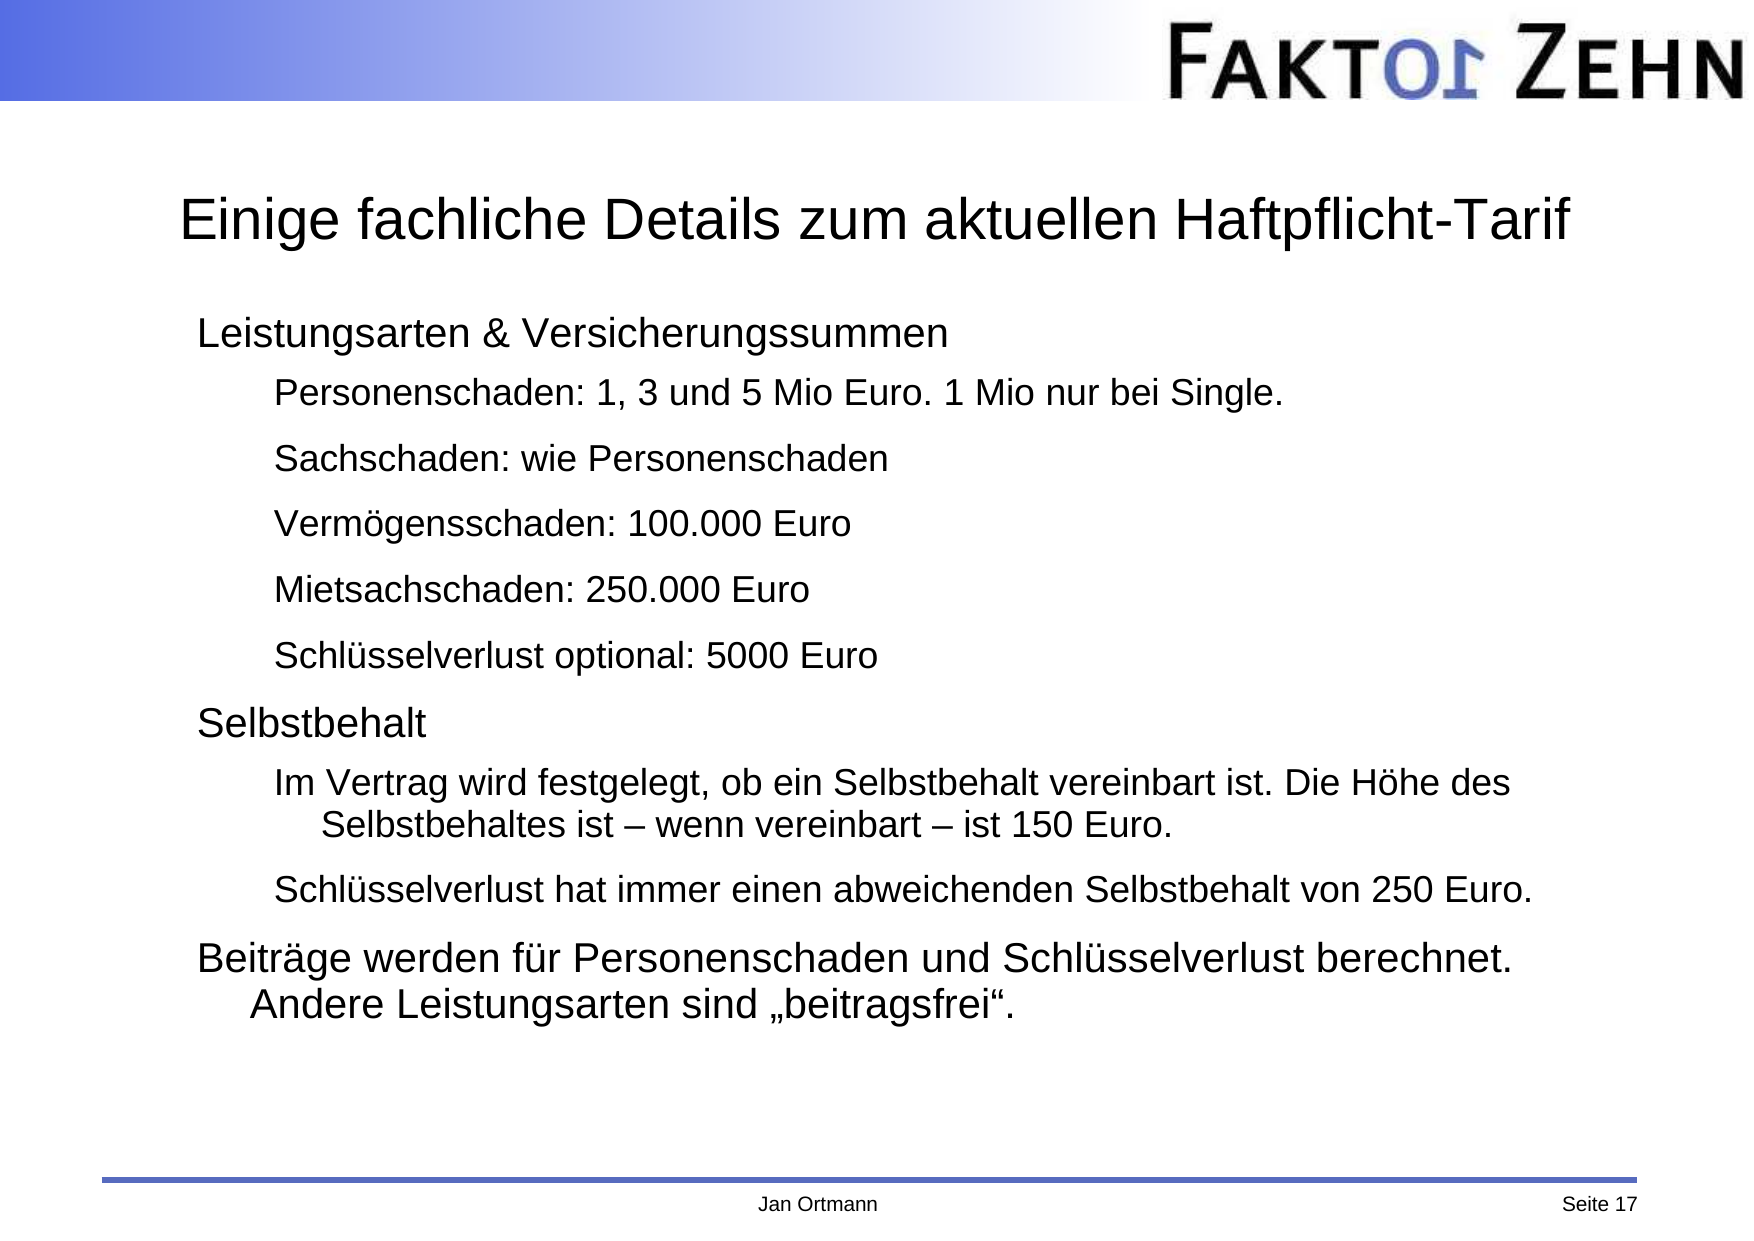

# Einige fachliche Details zum aktuellen Haftpflicht-Tarif
Leistungsarten & Versicherungssummen
Personenschaden: 1, 3 und 5 Mio Euro. 1 Mio nur bei Single.
Sachschaden: wie Personenschaden
Vermögensschaden: 100.000 Euro
Mietsachschaden: 250.000 Euro
Schlüsselverlust optional: 5000 Euro
Selbstbehalt
Im Vertrag wird festgelegt, ob ein Selbstbehalt vereinbart ist. Die Höhe des Selbstbehaltes ist – wenn vereinbart – ist 150 Euro.
Schlüsselverlust hat immer einen abweichenden Selbstbehalt von 250 Euro.
Beiträge werden für Personenschaden und Schlüsselverlust berechnet. Andere Leistungsarten sind „beitragsfrei“.